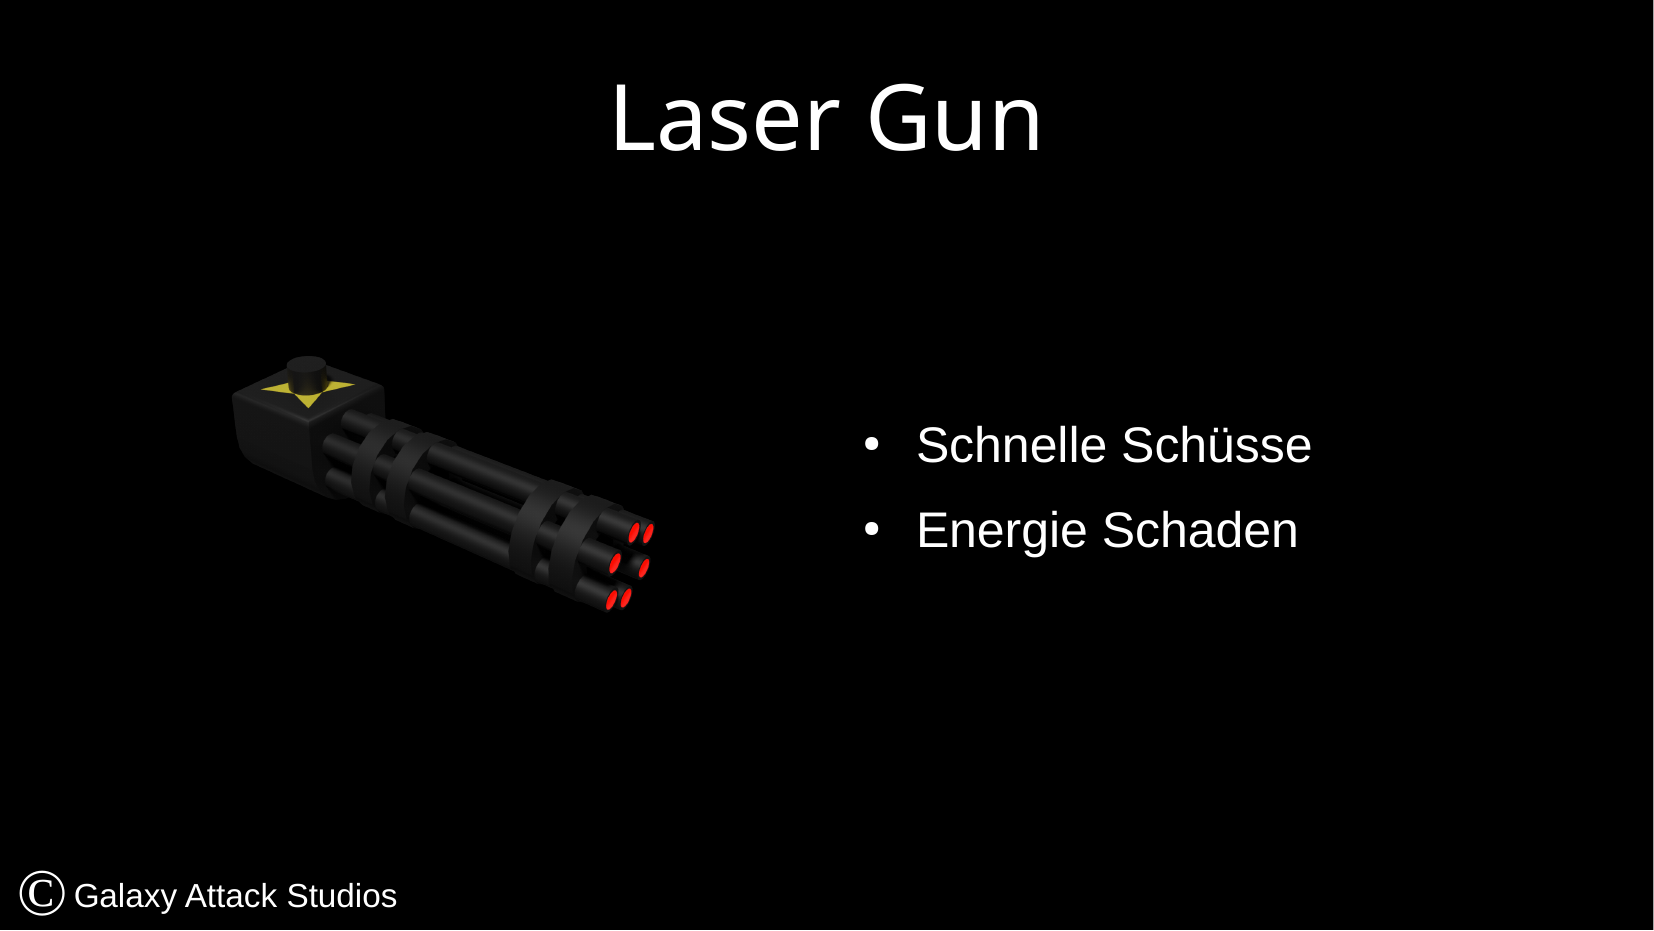

# Laser Gun
Schnelle Schüsse
Energie Schaden